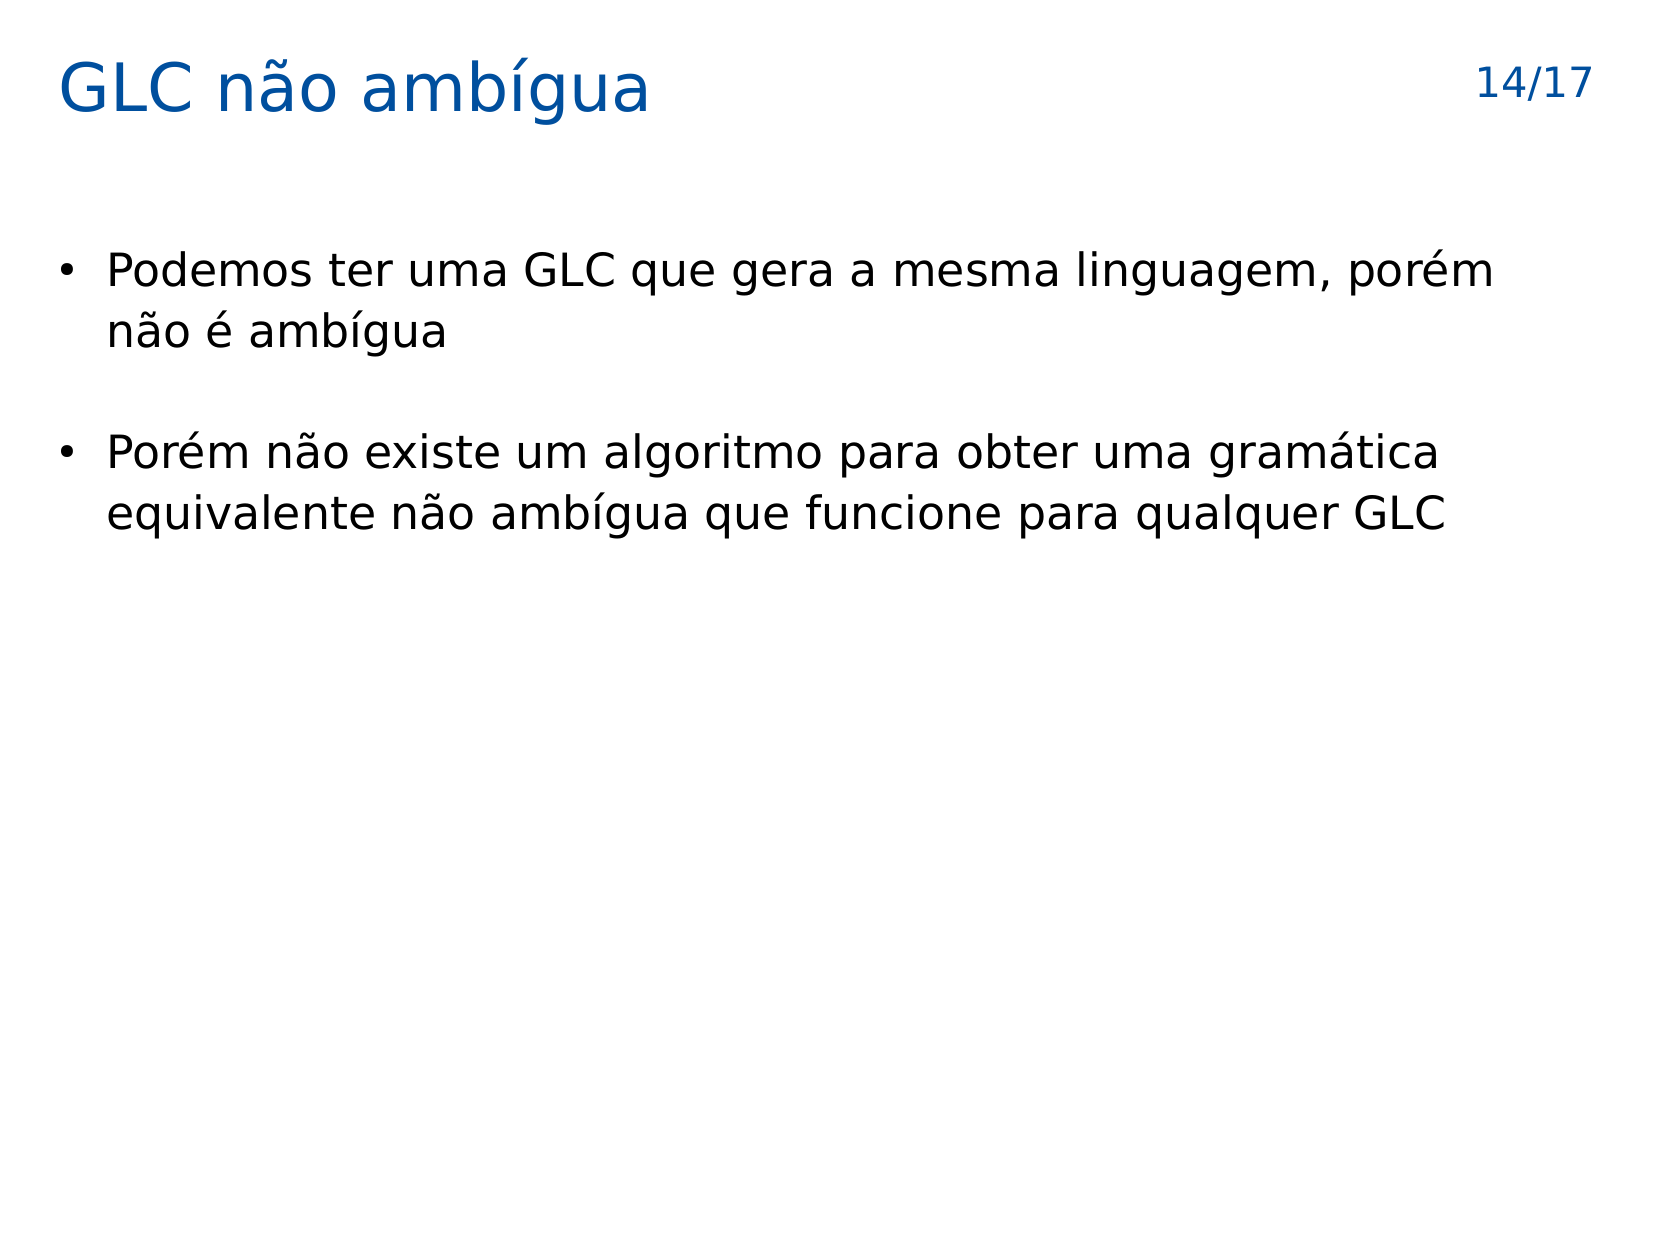

# GLC não ambígua
14
Podemos ter uma GLC que gera a mesma linguagem, porém não é ambígua
Porém não existe um algoritmo para obter uma gramática equivalente não ambígua que funcione para qualquer GLC